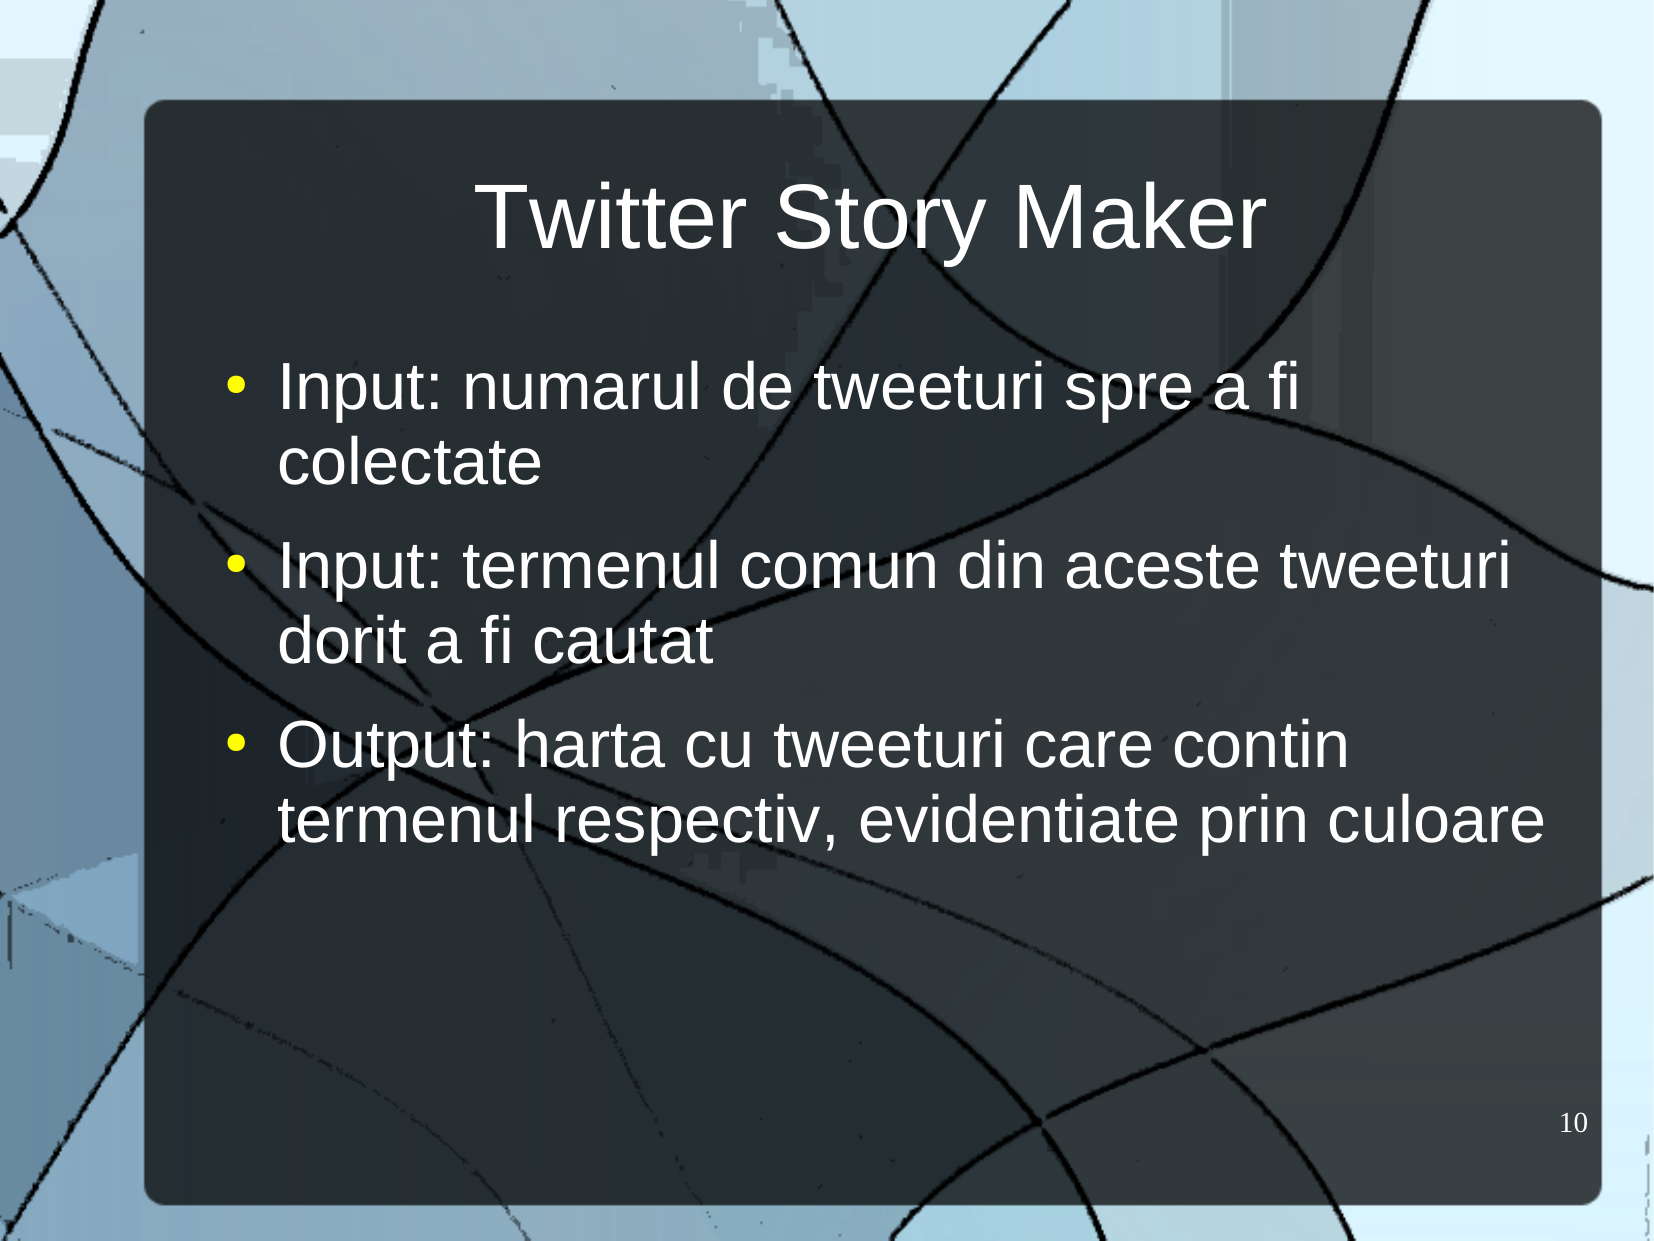

# Twitter Story Maker
Input: numarul de tweeturi spre a fi colectate
Input: termenul comun din aceste tweeturi dorit a fi cautat
Output: harta cu tweeturi care contin termenul respectiv, evidentiate prin culoare
10